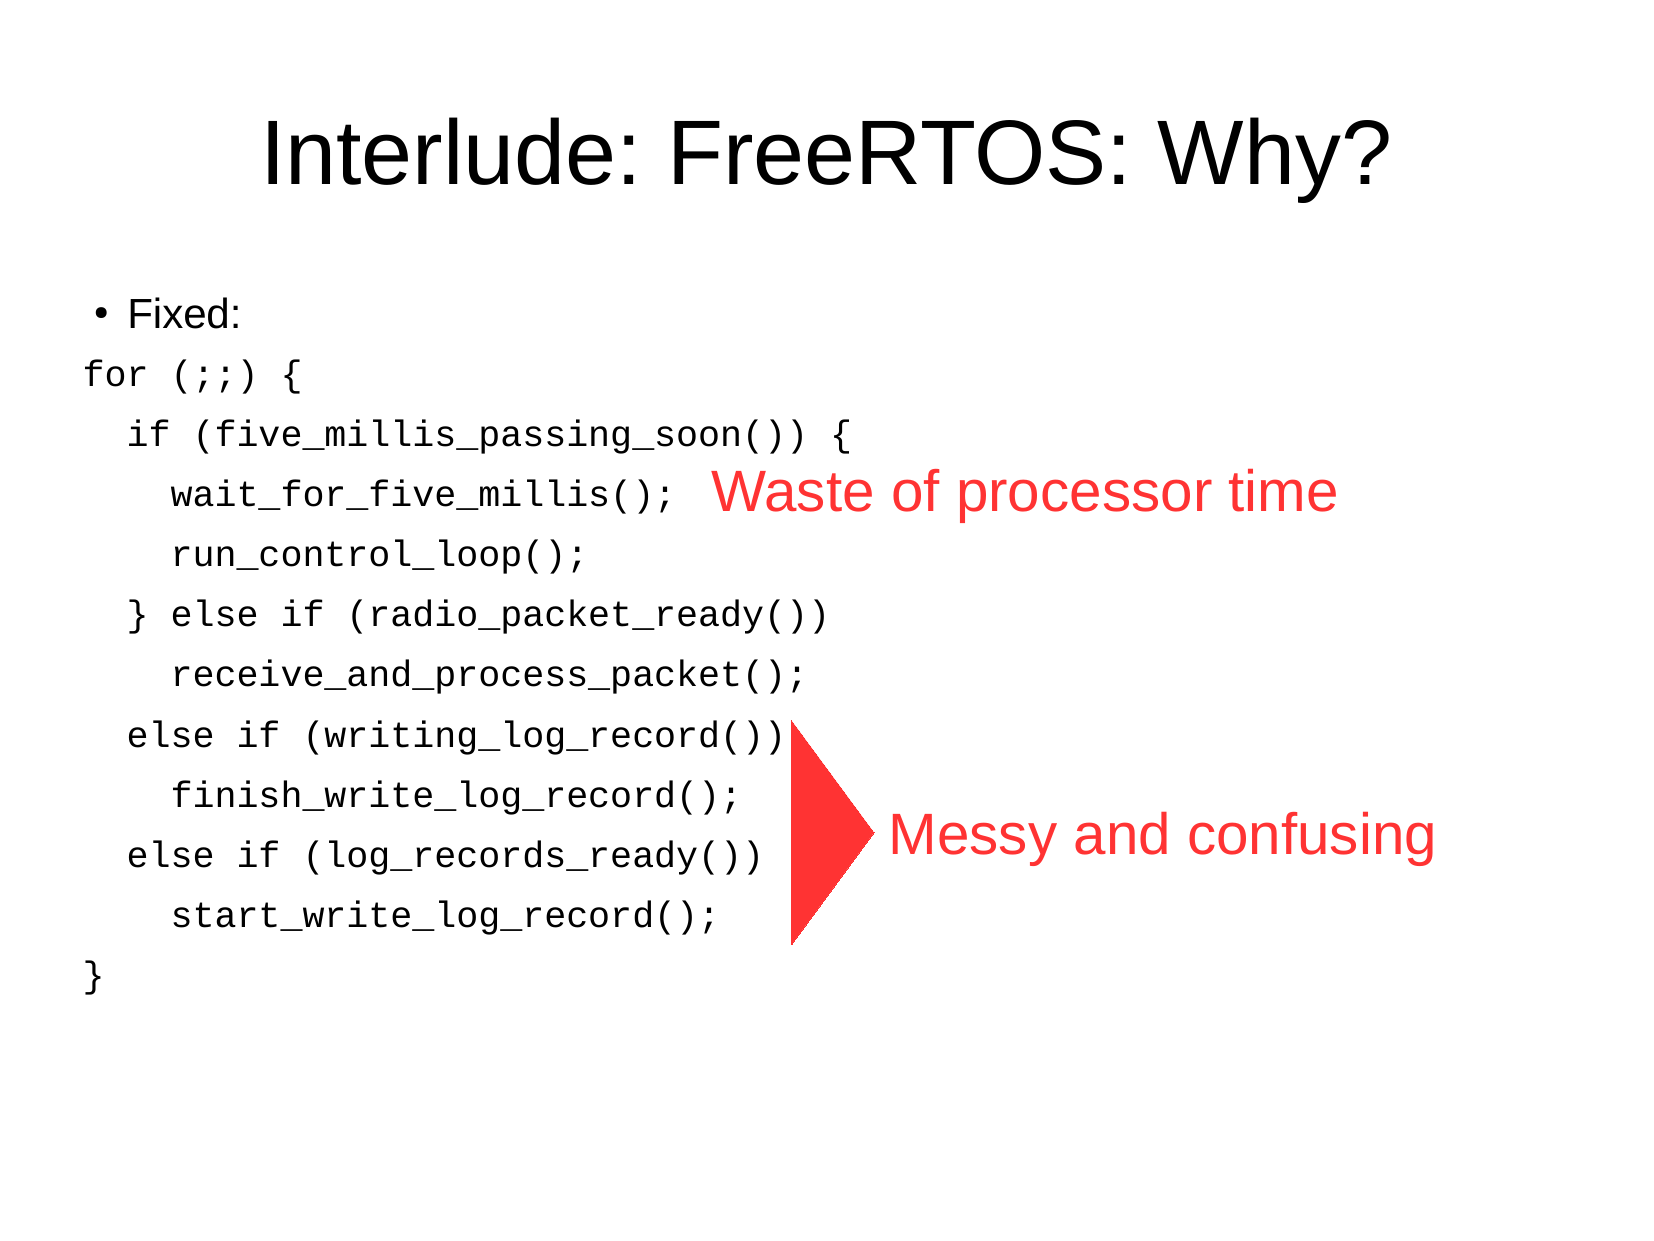

# Interlude: FreeRTOS: Why?
Fixed:
for (;;) {
 if (five_millis_passing_soon()) {
 wait_for_five_millis();
 run_control_loop();
 } else if (radio_packet_ready())
 receive_and_process_packet();
 else if (writing_log_record())
 finish_write_log_record();
 else if (log_records_ready())
 start_write_log_record();
}
Waste of processor time
Messy and confusing